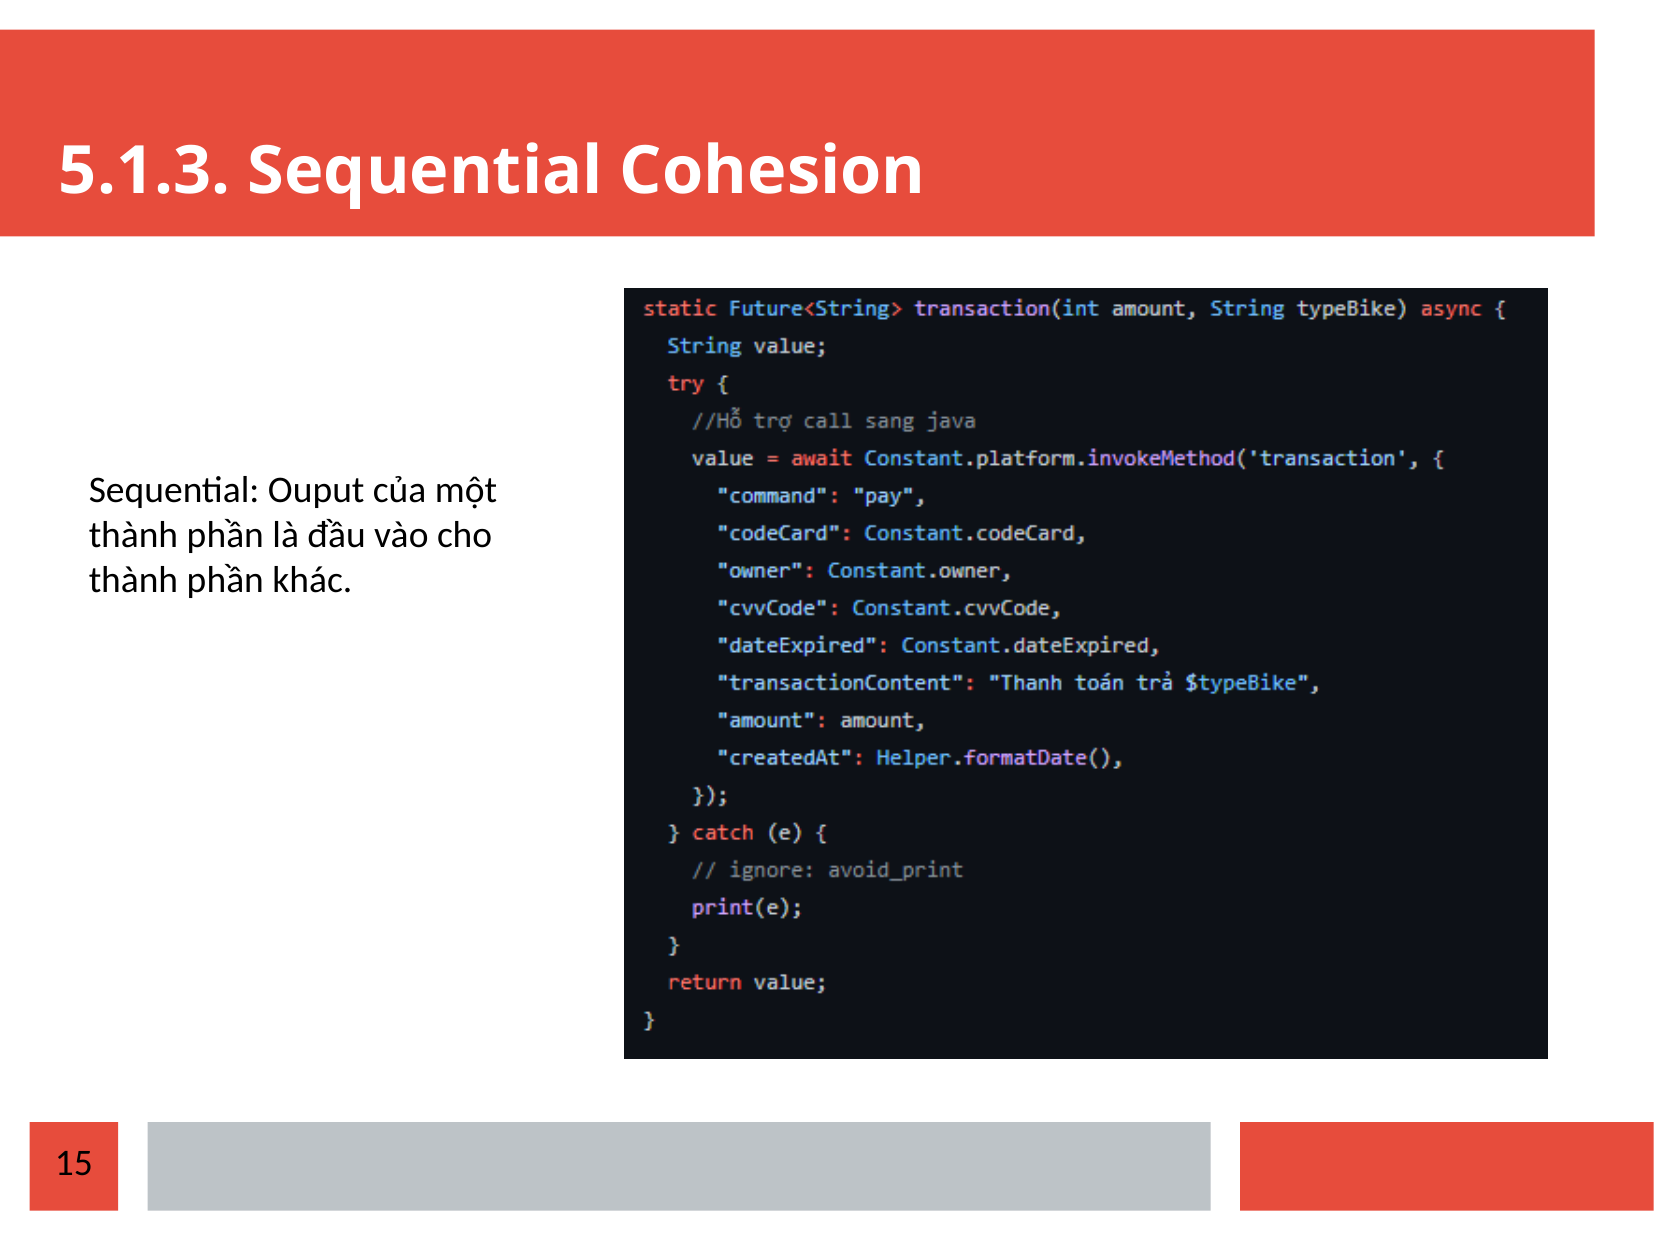

# 5.1.3. Sequential Cohesion
Sequential: Ouput của một thành phần là đầu vào cho thành phần khác.